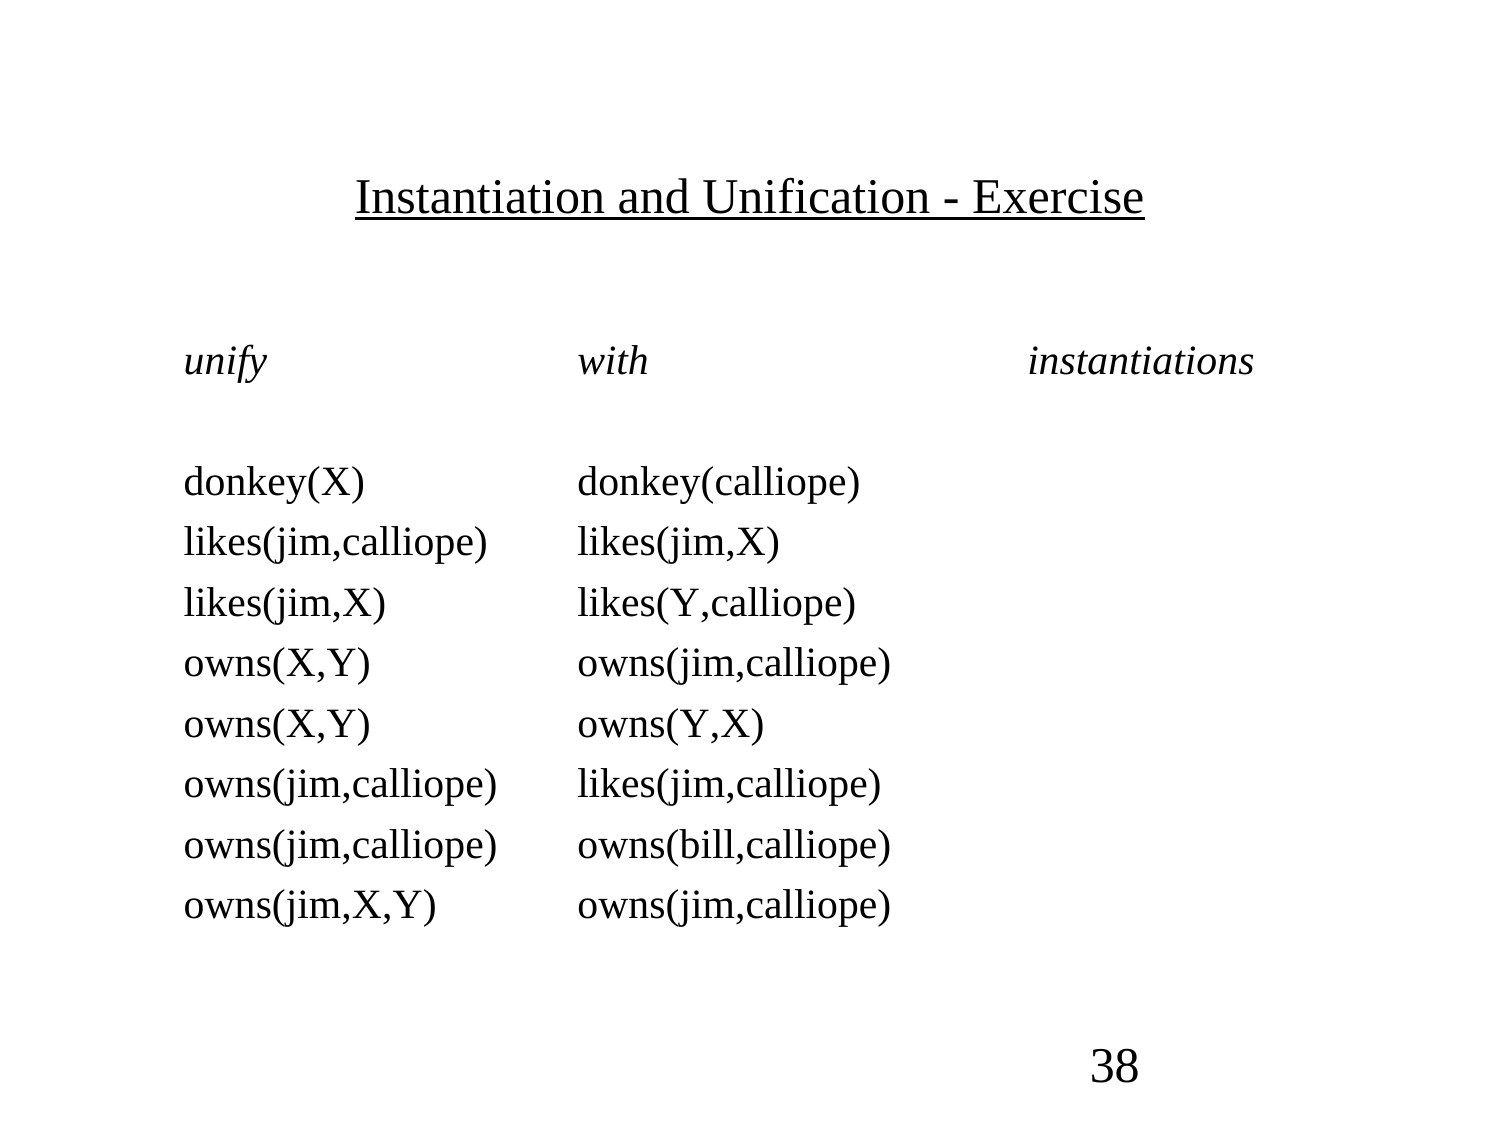

# Instantiation and Unification - Exercise
	unify			with 			instantiations
	donkey(X)		donkey(calliope)
	likes(jim,calliope)	likes(jim,X)
	likes(jim,X)		likes(Y,calliope)
	owns(X,Y)		owns(jim,calliope)
	owns(X,Y)		owns(Y,X)
	owns(jim,calliope)	likes(jim,calliope)
	owns(jim,calliope)	owns(bill,calliope)
	owns(jim,X,Y)	owns(jim,calliope)
38